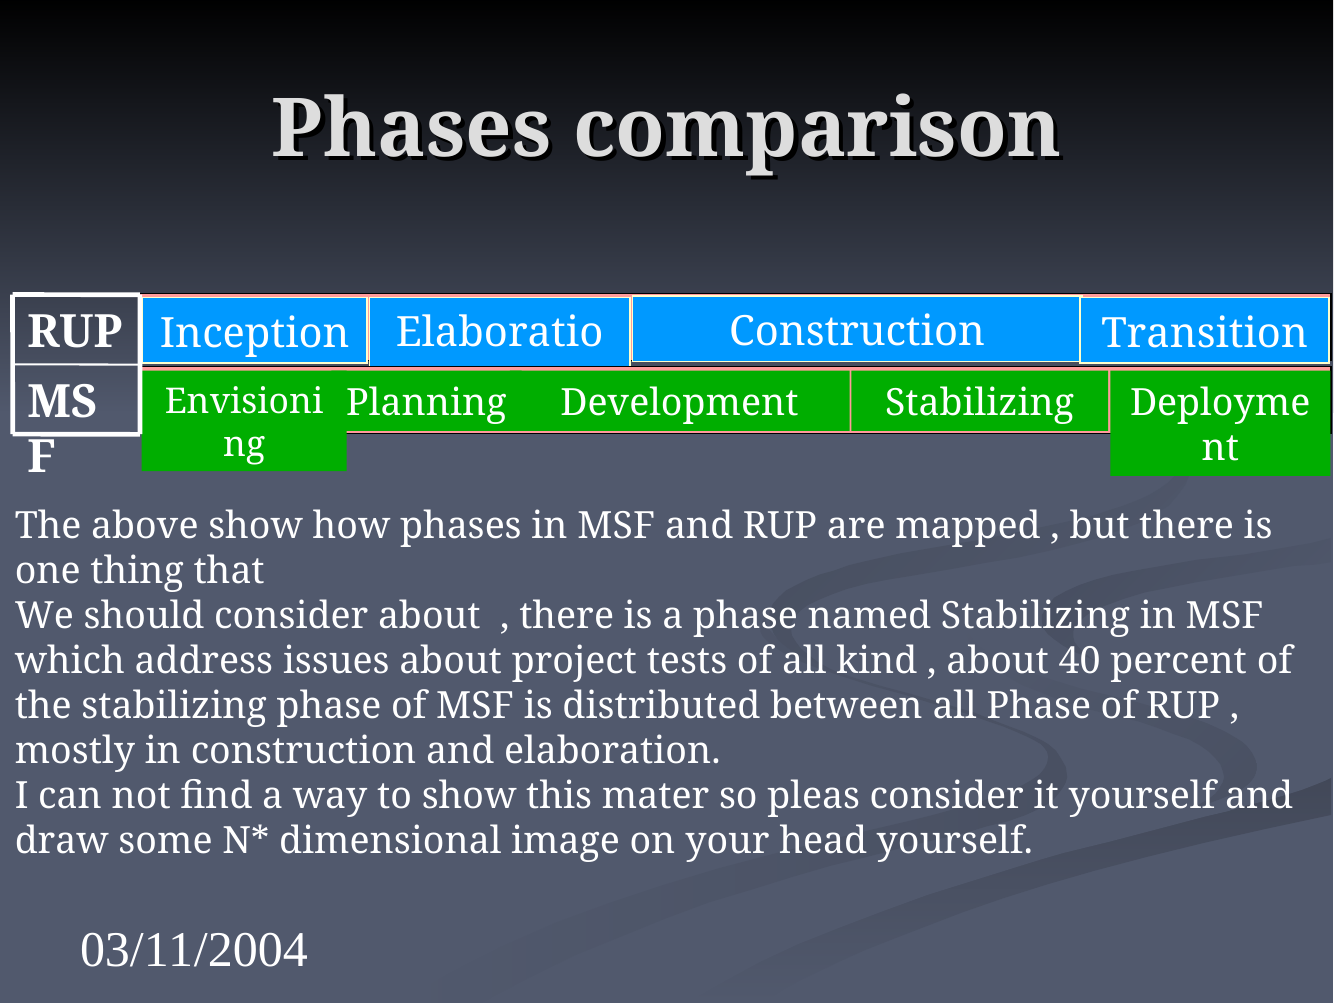

# Phases comparison
Construction
Inception
Elaboration
Transition
Envisioning
Planning
Development
Stabilizing
Deployment
RUP
MSF
The above show how phases in MSF and RUP are mapped , but there is one thing that
We should consider about , there is a phase named Stabilizing in MSF which address issues about project tests of all kind , about 40 percent of the stabilizing phase of MSF is distributed between all Phase of RUP , mostly in construction and elaboration.
I can not find a way to show this mater so pleas consider it yourself and draw some N* dimensional image on your head yourself.
03/11/2004